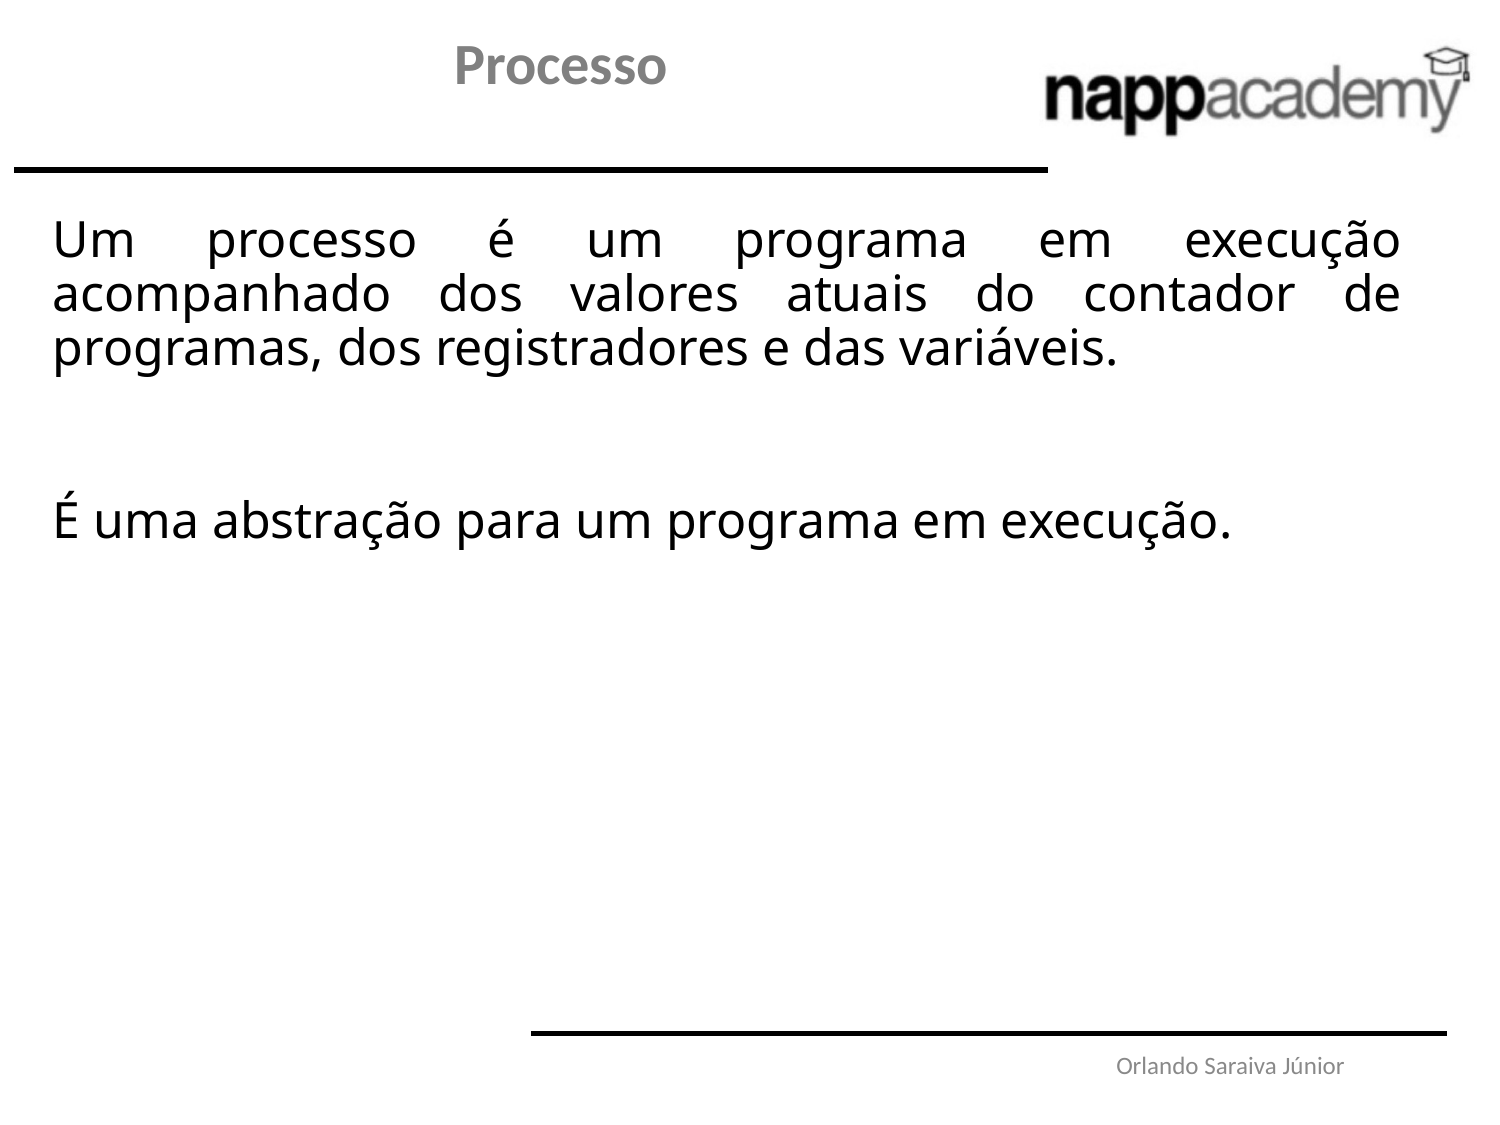

Processo
# Um processo é um programa em execução acompanhado dos valores atuais do contador de programas, dos registradores e das variáveis.
É uma abstração para um programa em execução.